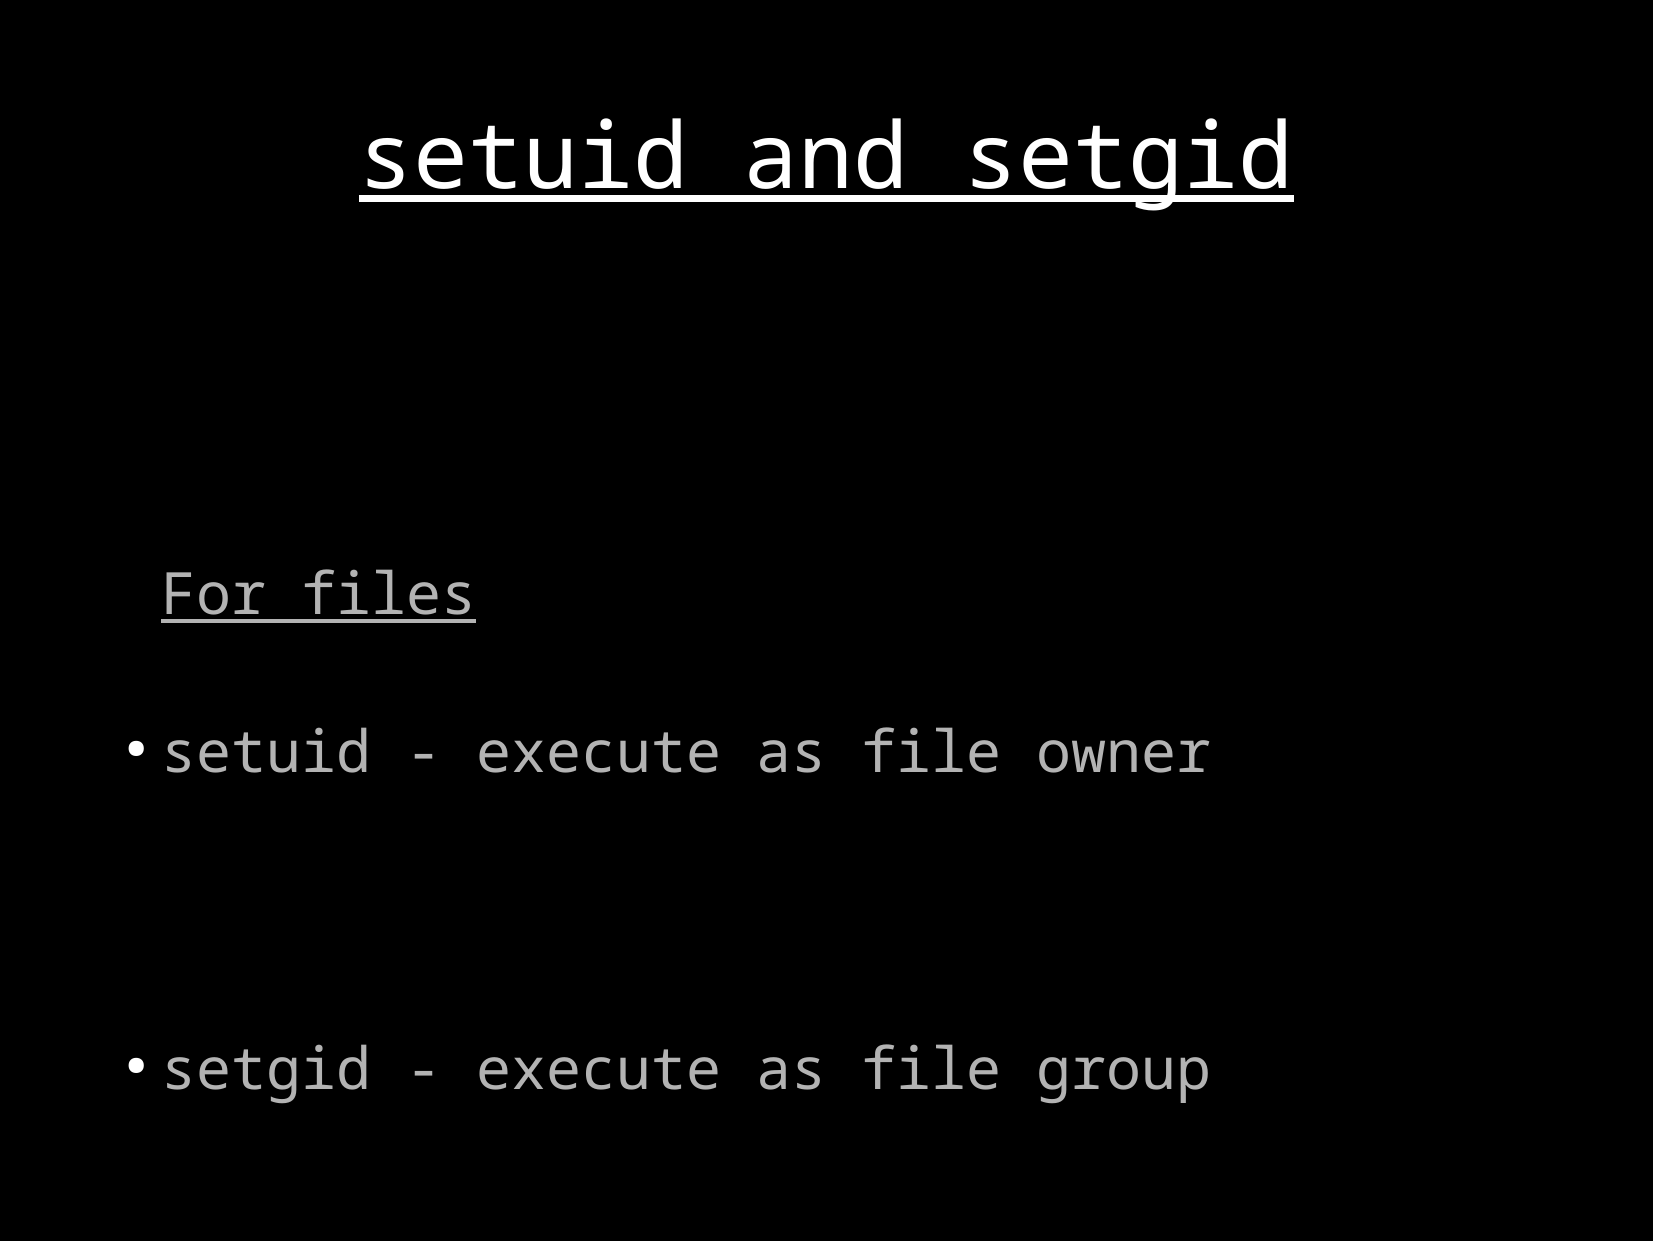

# setuid and setgid
| For files setuid - execute as file owner setgid - execute as file group For directories setgid - files created in here will be owned by directory group | |
| --- | --- |